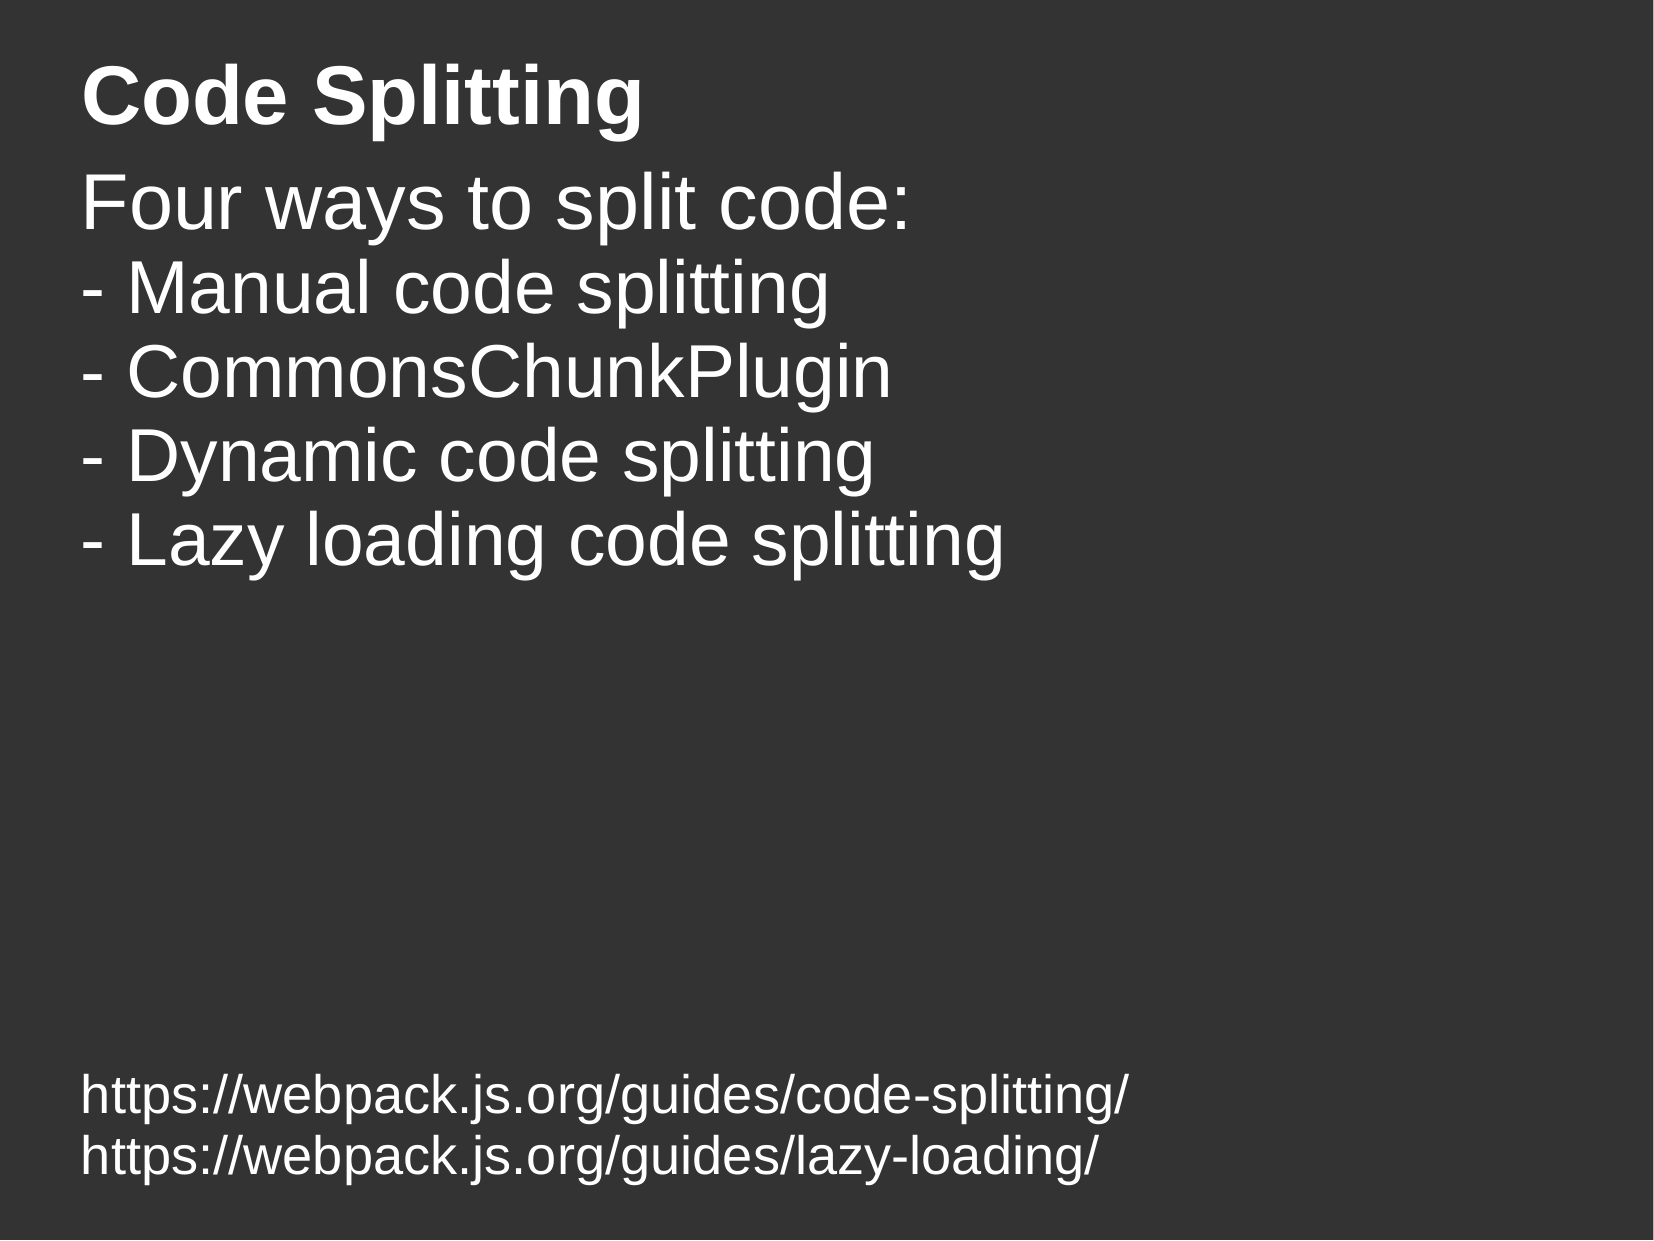

Code Splitting
# Four ways to split code: - Manual code splitting - CommonsChunkPlugin - Dynamic code splitting - Lazy loading code splitting
https://webpack.js.org/guides/code-splitting/
https://webpack.js.org/guides/lazy-loading/